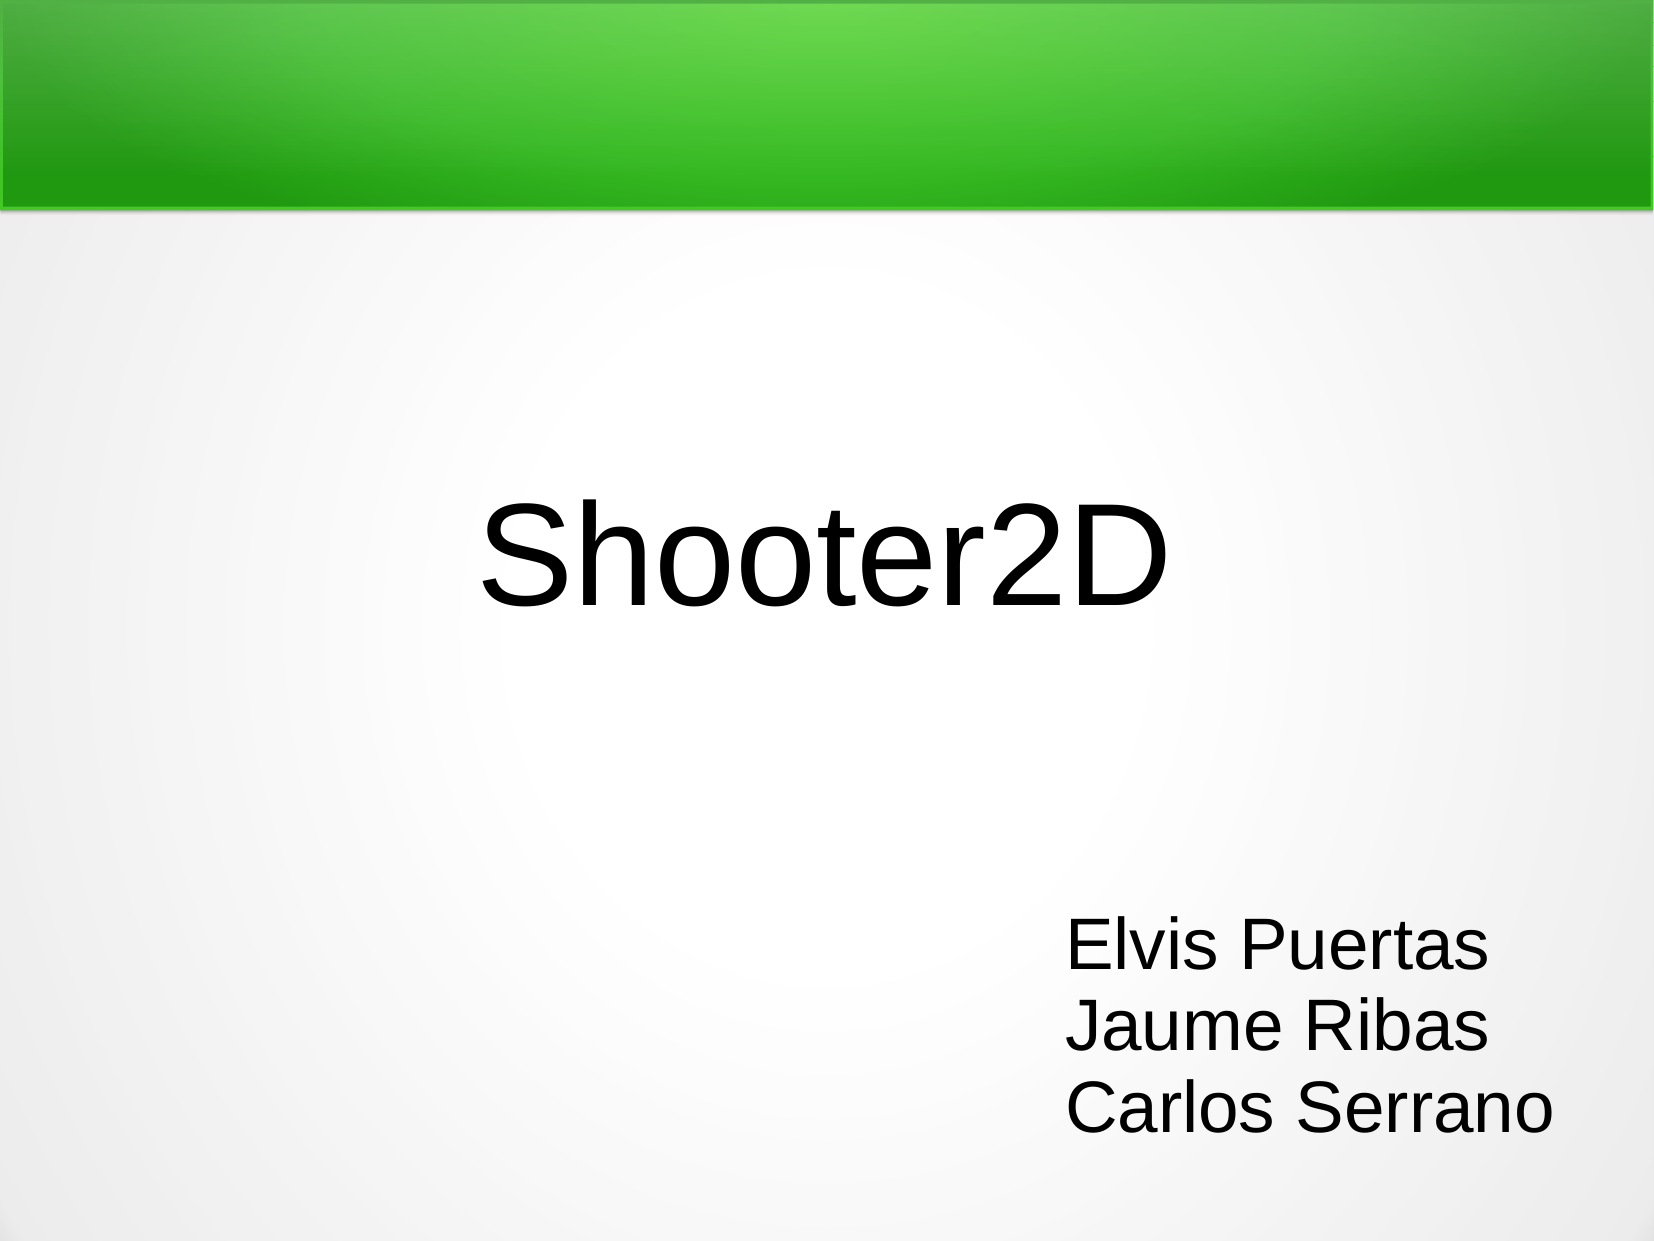

# Shooter2D
Elvis Puertas
Jaume Ribas
Carlos Serrano